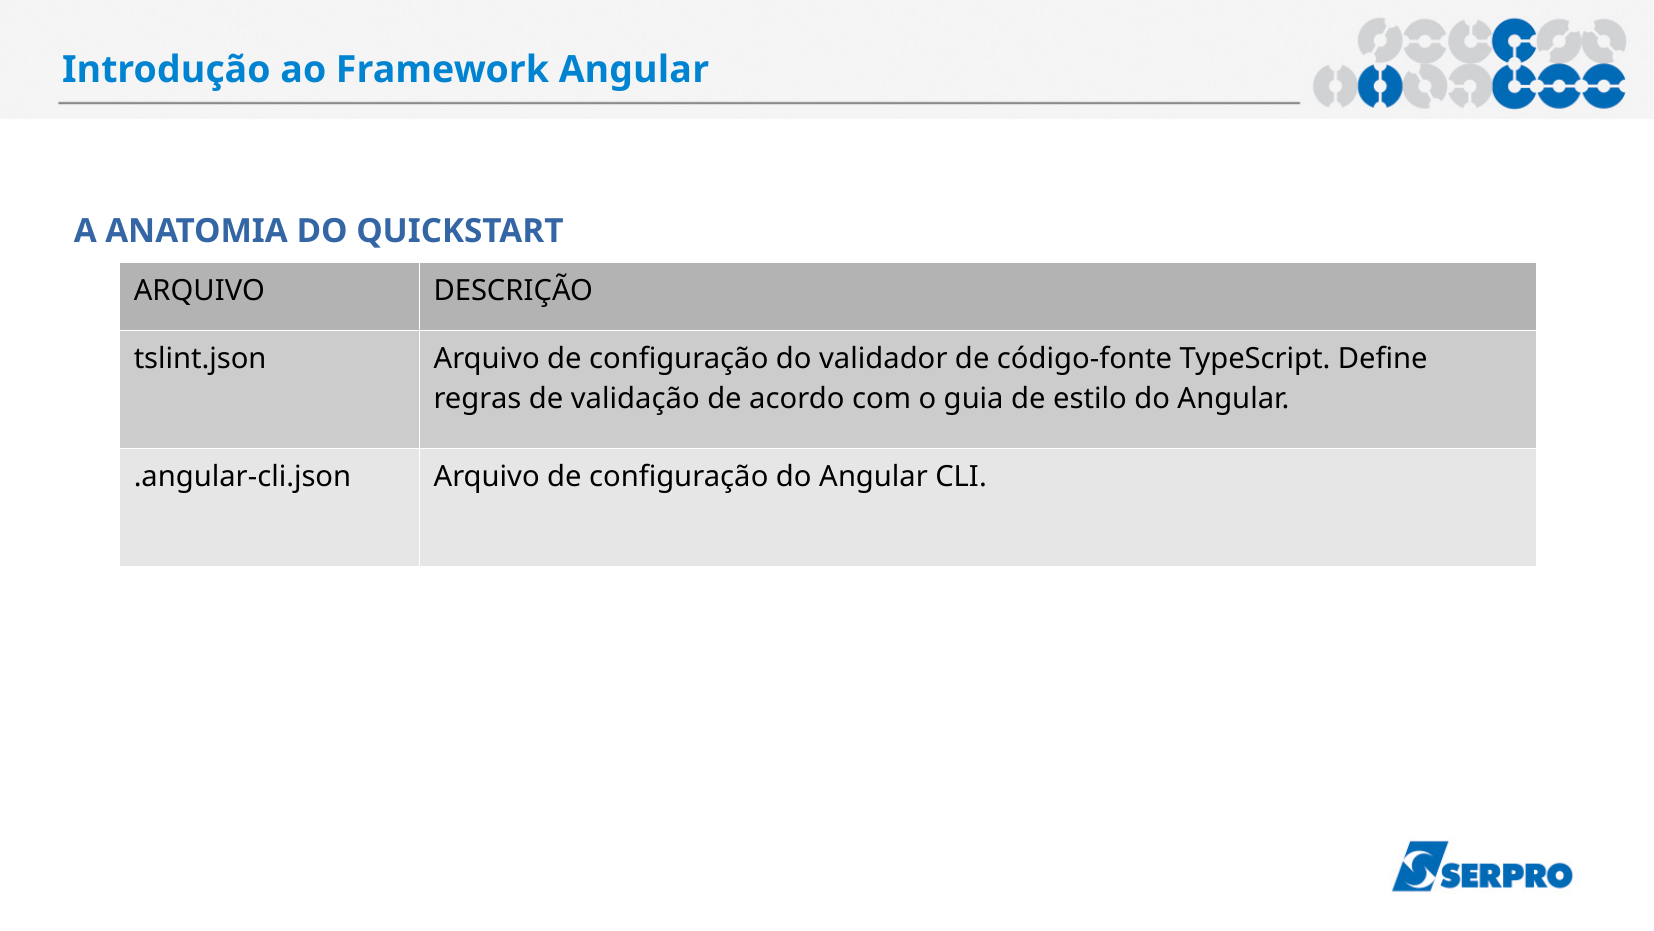

Introdução ao Framework Angular
A ANATOMIA DO QUICKSTART
| ARQUIVO | DESCRIÇÃO |
| --- | --- |
| tslint.json | Arquivo de configuração do validador de código-fonte TypeScript. Define regras de validação de acordo com o guia de estilo do Angular. |
| .angular-cli.json | Arquivo de configuração do Angular CLI. |